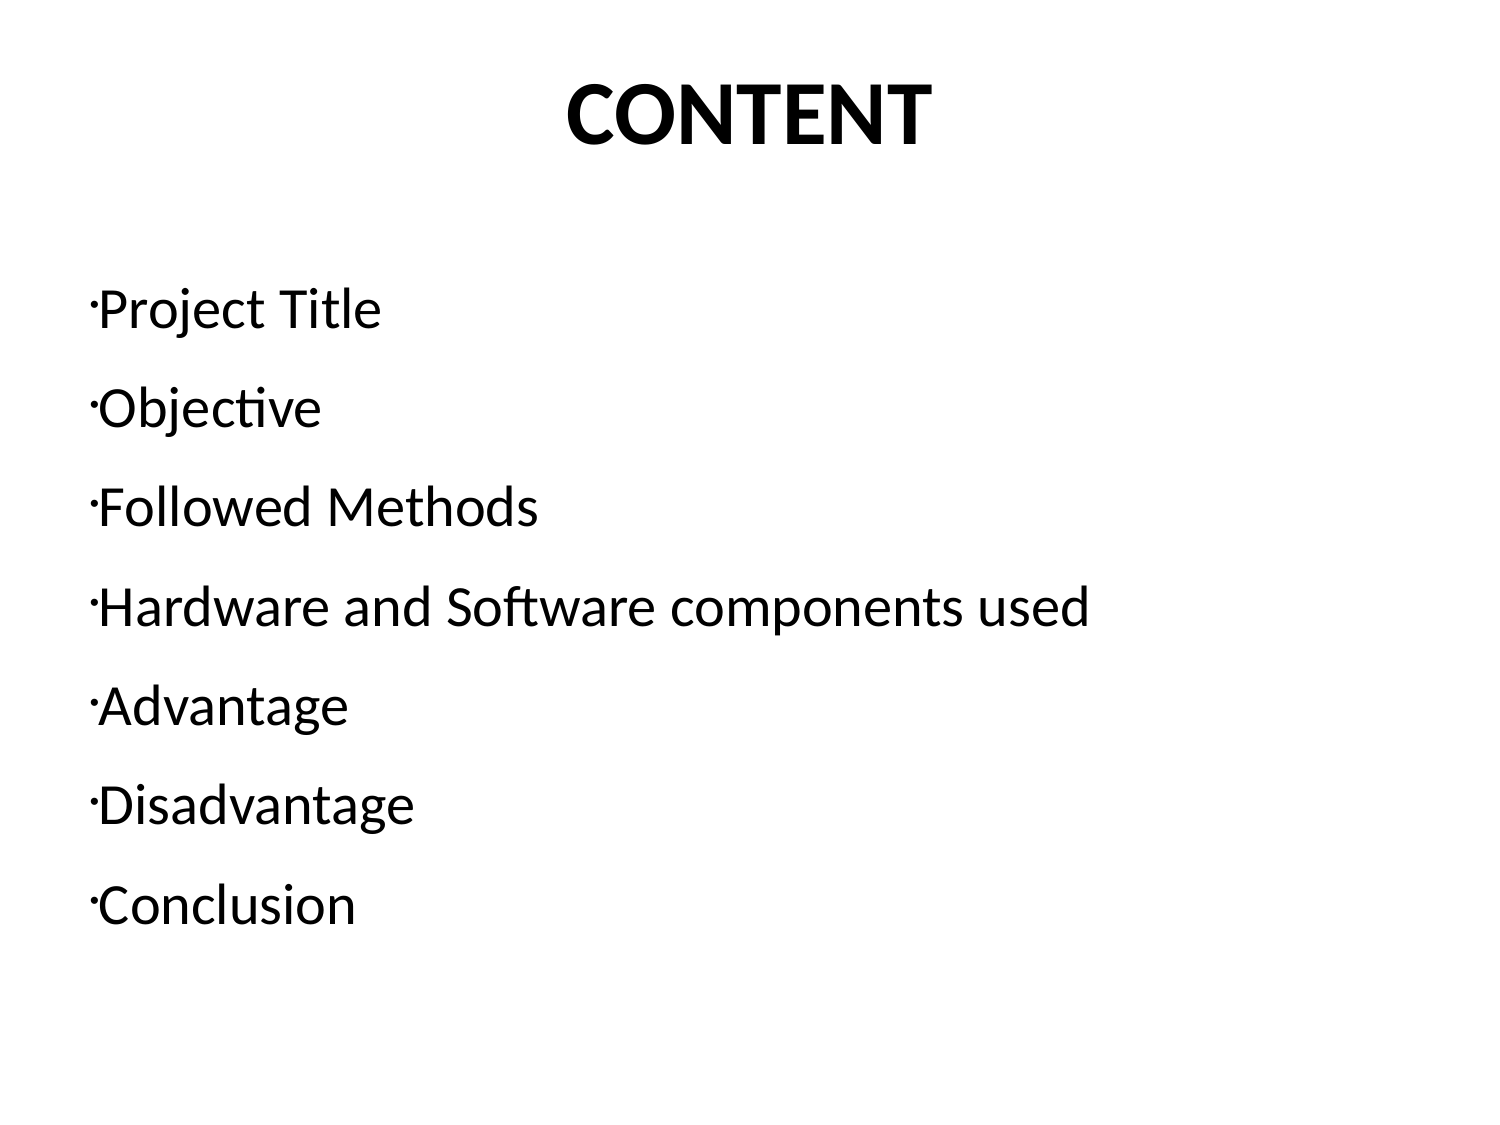

# CONTENT
Project Title
Objective
Followed Methods
Hardware and Software components used
Advantage
Disadvantage
Conclusion